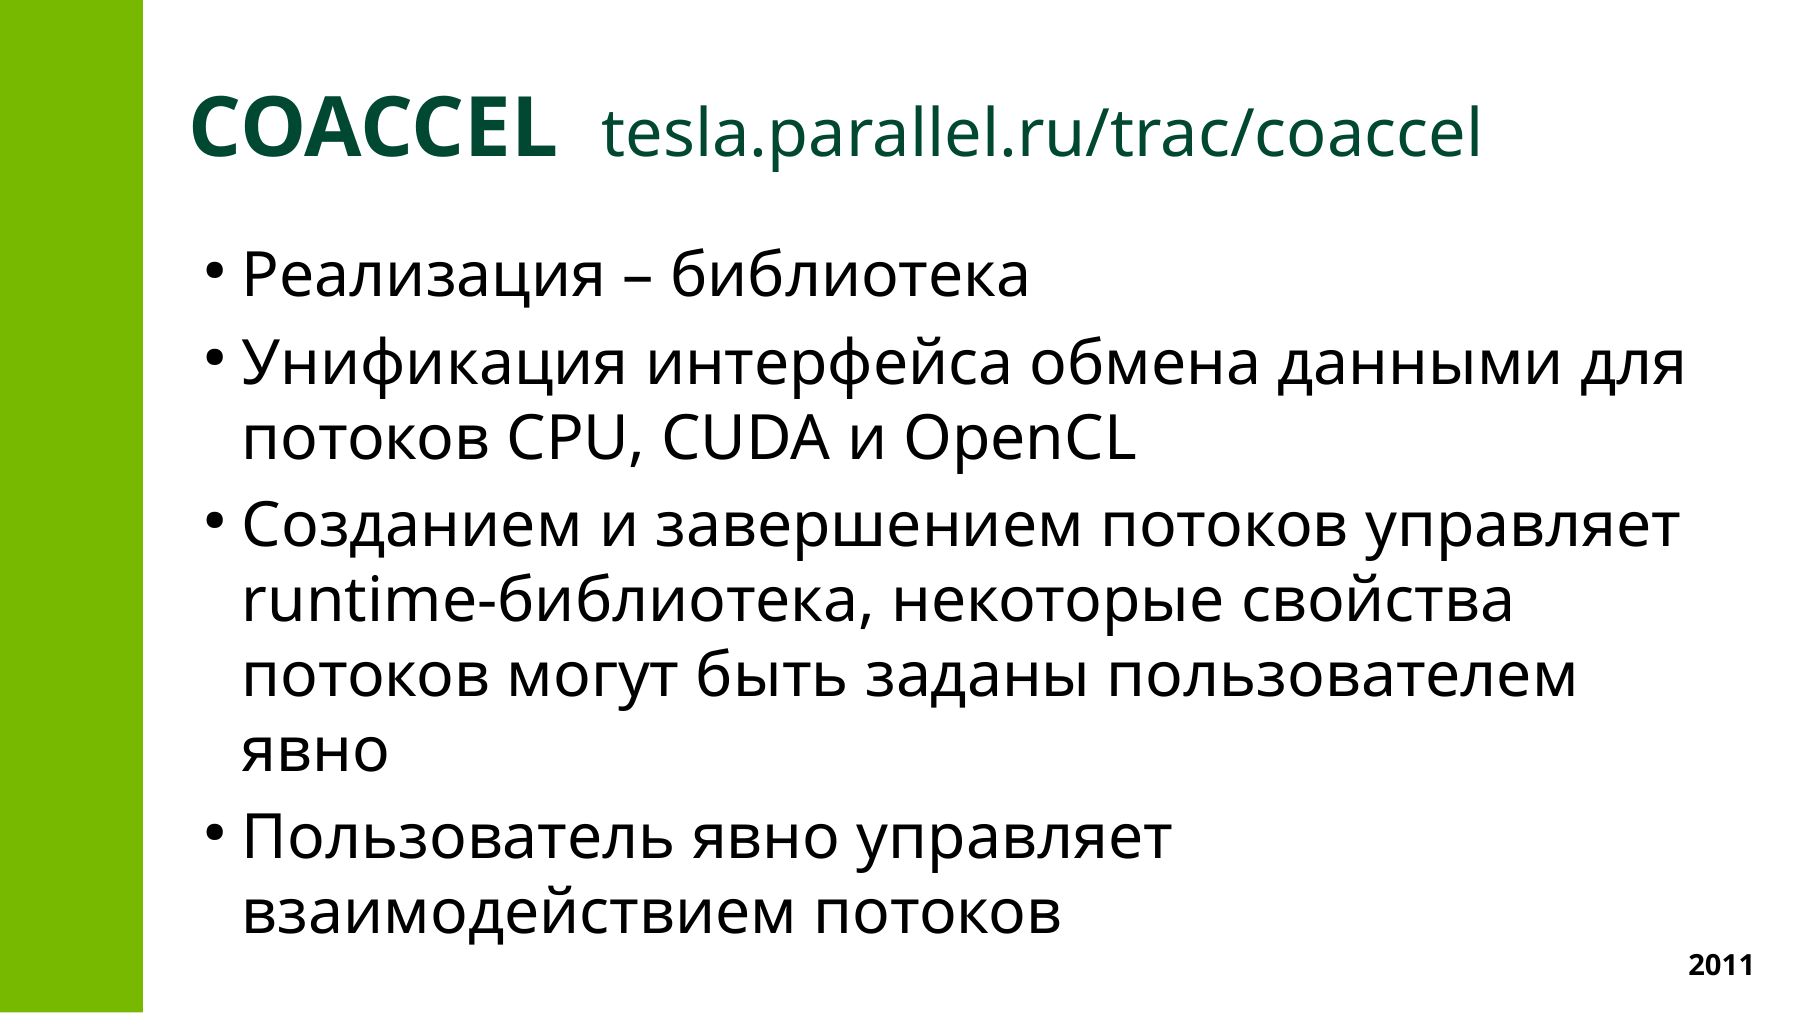

COACCEL tesla.parallel.ru/trac/coaccel
# Реализация – библиотека
Унификация интерфейса обмена данными для потоков CPU, CUDA и OpenCL
Созданием и завершением потоков управляет runtime-библиотека, некоторые свойства потоков могут быть заданы пользователем явно
Пользователь явно управляет взаимодействием потоков